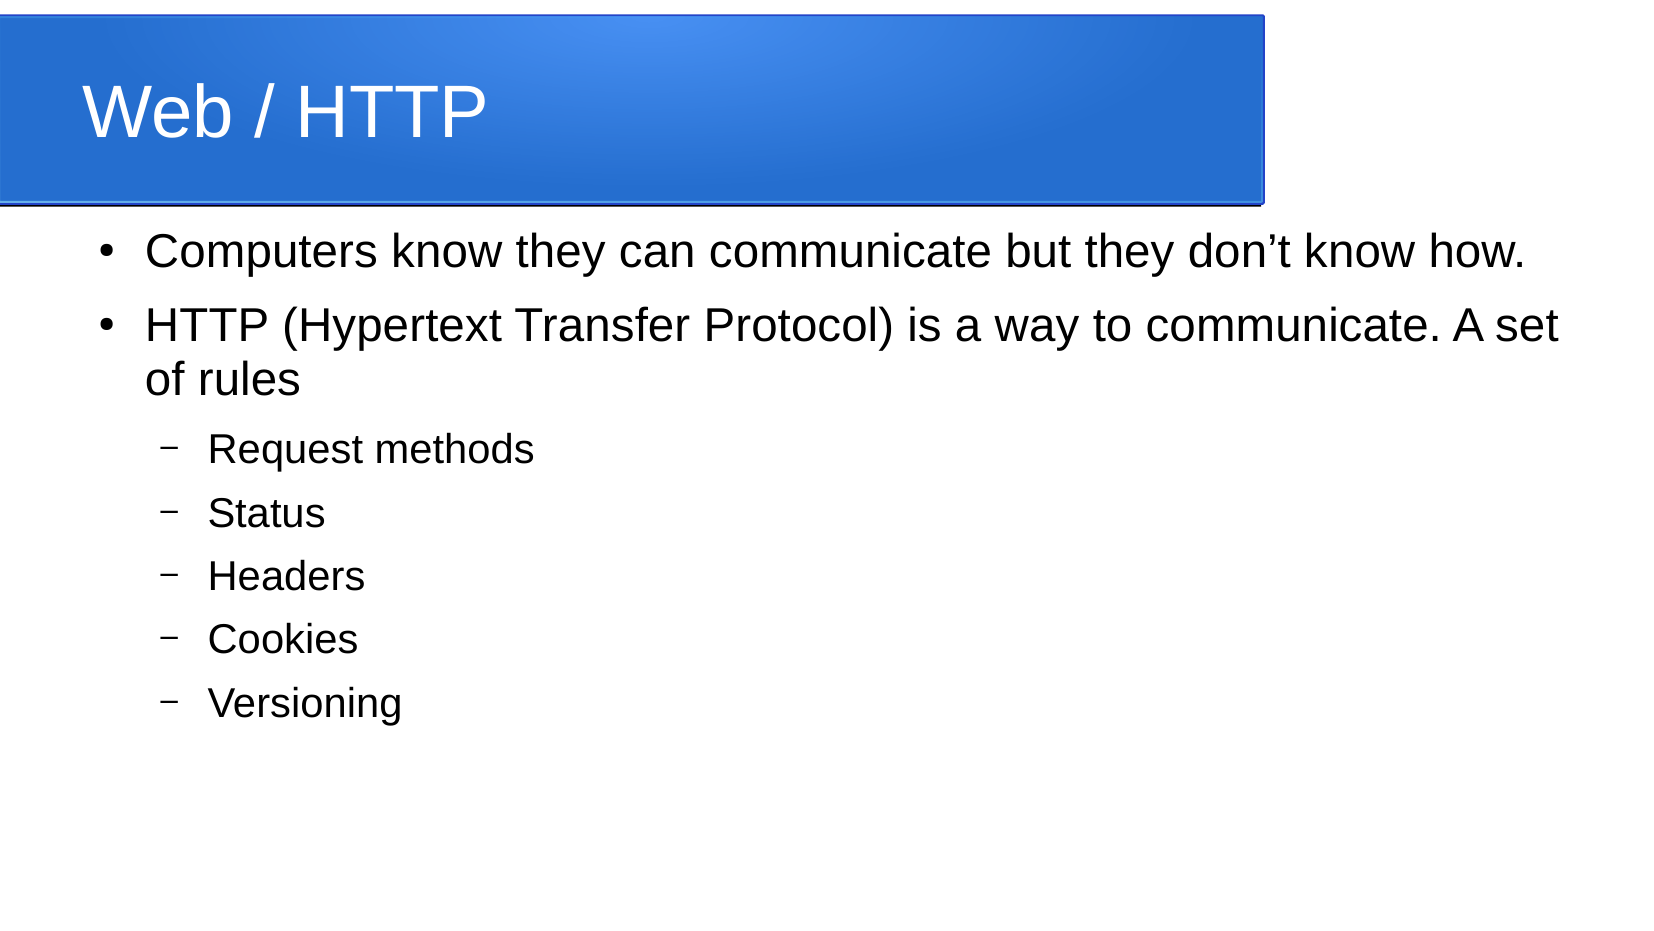

# Web / HTTP
Computers know they can communicate but they don’t know how.
HTTP (Hypertext Transfer Protocol) is a way to communicate. A set of rules
Request methods
Status
Headers
Cookies
Versioning